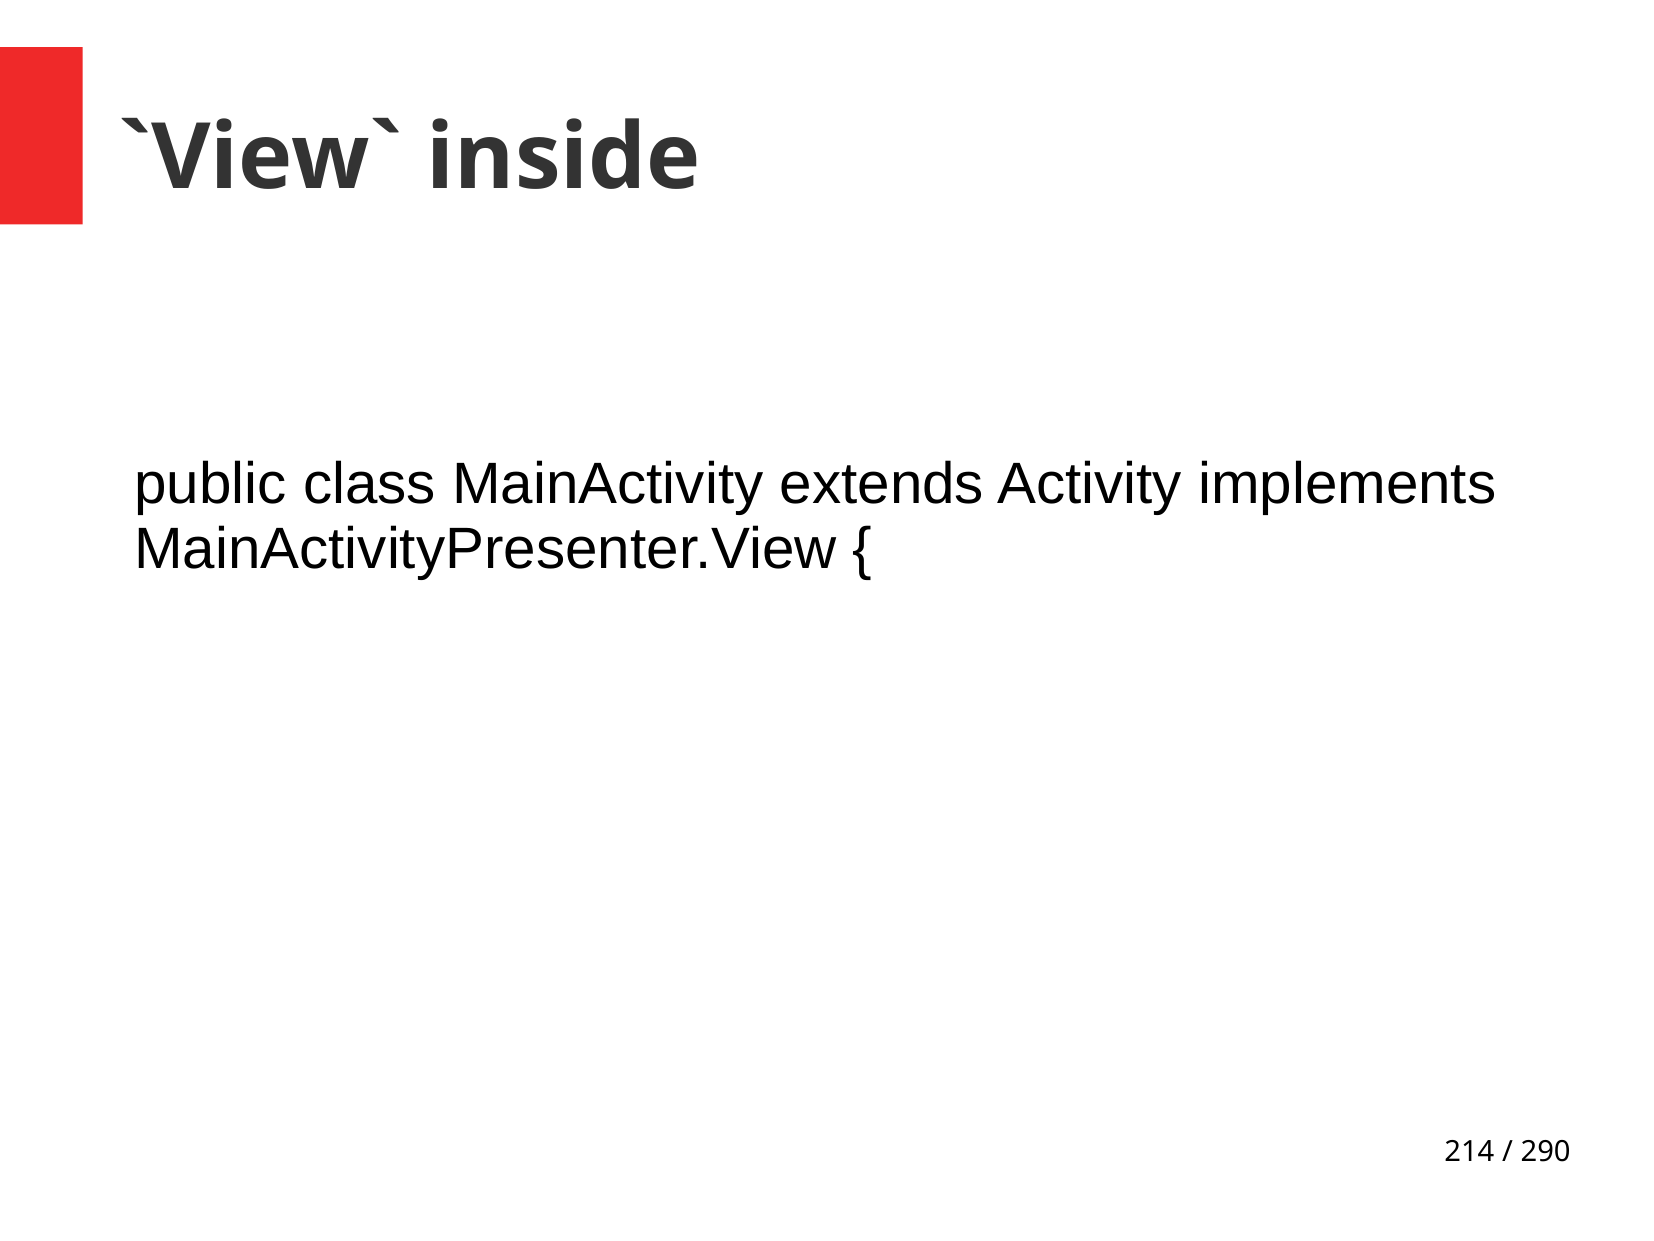

# `View` inside
public class MainActivity extends Activity implements MainActivityPresenter.View {
214